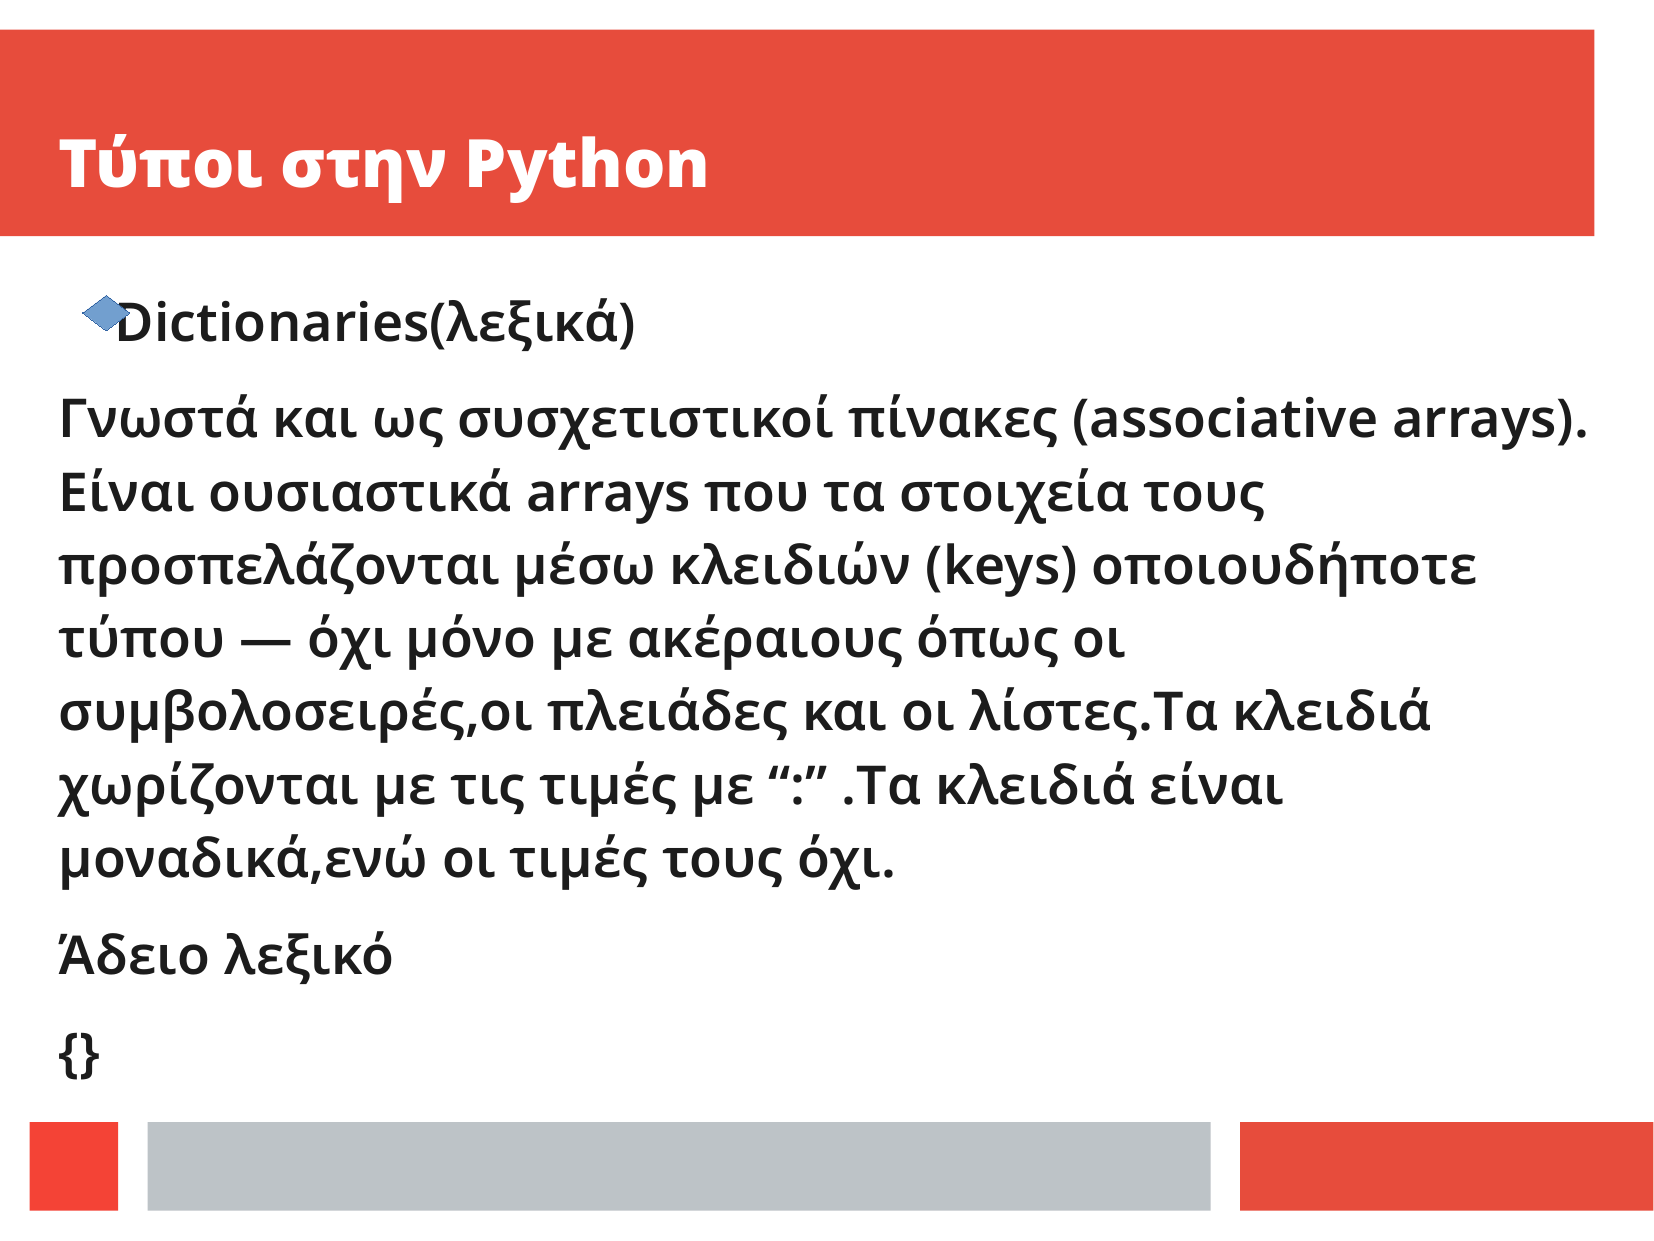

# Τύποι στην Python
 Dictionaries(λεξικά)
Γνωστά και ως συσχετιστικοί πίνακες (associative arrays). Είναι ουσιαστικά arrays που τα στοιχεία τους προσπελάζονται μέσω κλειδιών (keys) οποιουδήποτε τύπου — όχι μόνο με ακέραιους όπως οι συμβολοσειρές,οι πλειάδες και οι λίστες.Tα κλειδιά χωρίζονται με τις τιμές με “:” .Tα κλειδιά είναι μοναδικά,ενώ οι τιμές τους όχι.
Άδειο λεξικό
{}